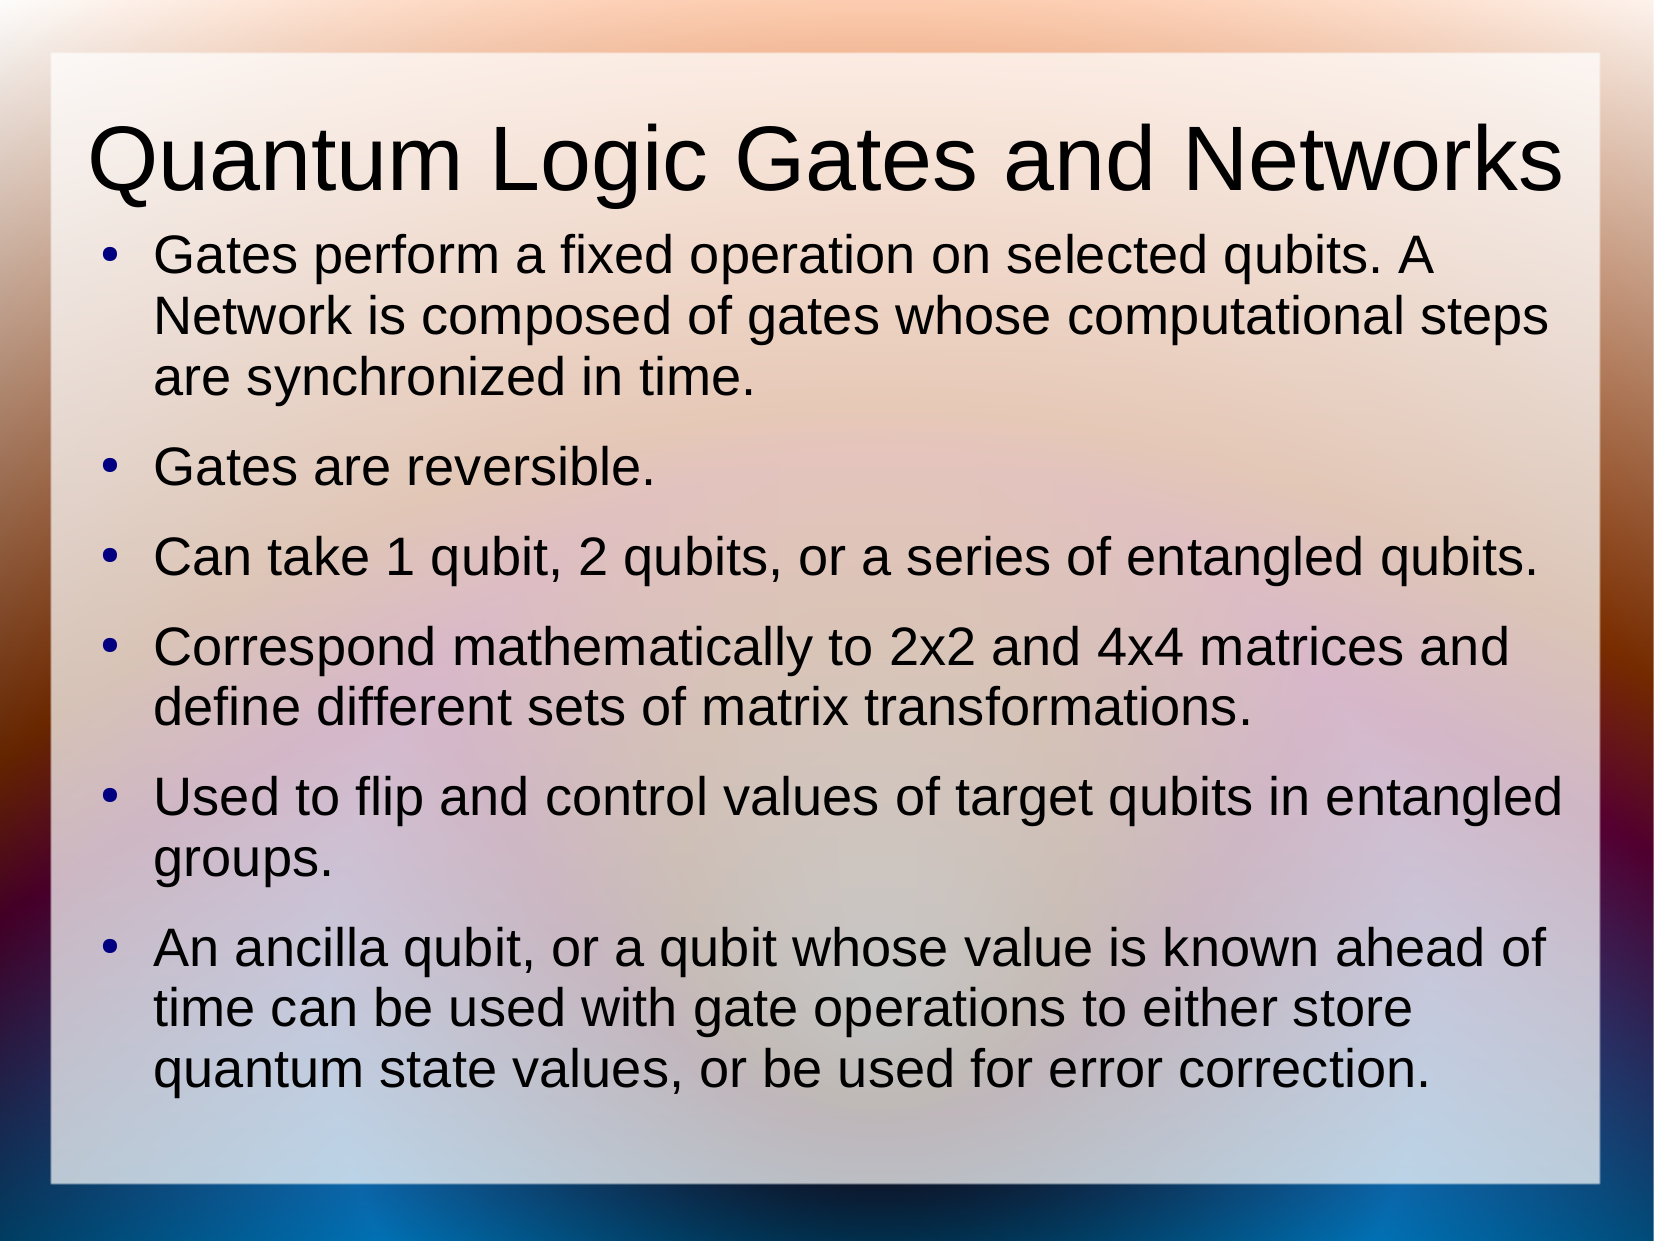

# Quantum Logic Gates and Networks
Gates perform a fixed operation on selected qubits. A Network is composed of gates whose computational steps are synchronized in time.
Gates are reversible.
Can take 1 qubit, 2 qubits, or a series of entangled qubits.
Correspond mathematically to 2x2 and 4x4 matrices and define different sets of matrix transformations.
Used to flip and control values of target qubits in entangled groups.
An ancilla qubit, or a qubit whose value is known ahead of time can be used with gate operations to either store quantum state values, or be used for error correction.